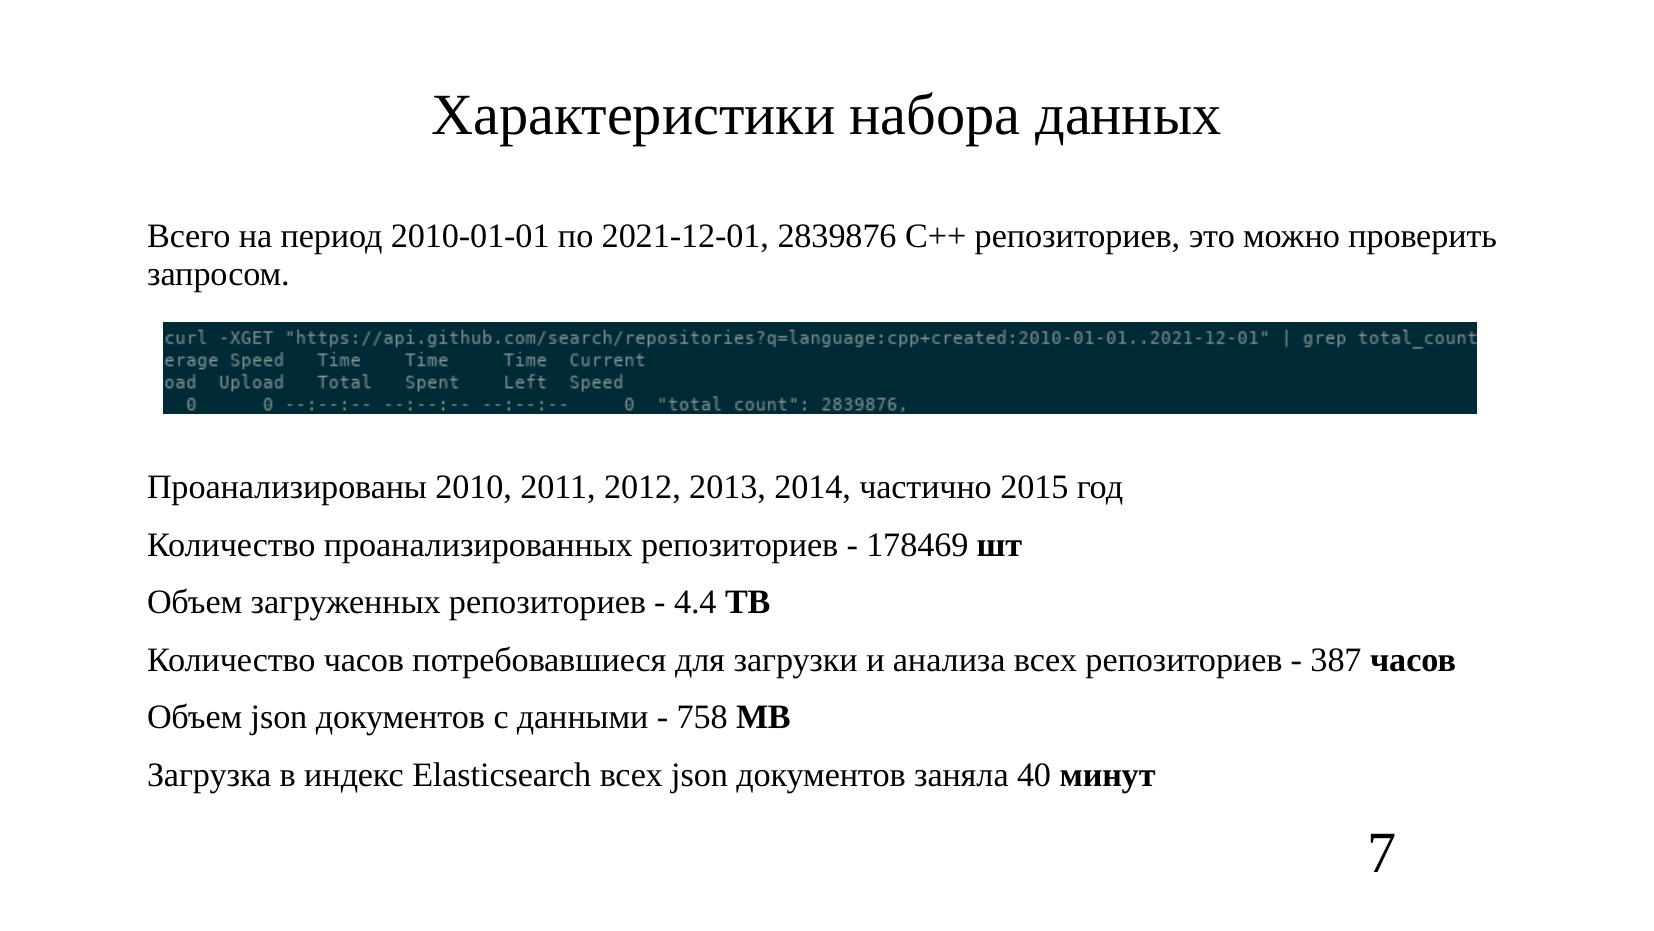

# Характеристики набора данных
Всего на период 2010-01-01 по 2021-12-01, 2839876 C++ репозиториев, это можно проверить запросом.
Проанализированы 2010, 2011, 2012, 2013, 2014, частично 2015 год
Количество проанализированных репозиториев - 178469 шт
Объем загруженных репозиториев - 4.4 TB
Количество часов потребовавшиеся для загрузки и анализа всех репозиториев - 387 часов
Объем json документов с данными - 758 MB
Загрузка в индекс Elasticsearch всех json документов заняла 40 минут